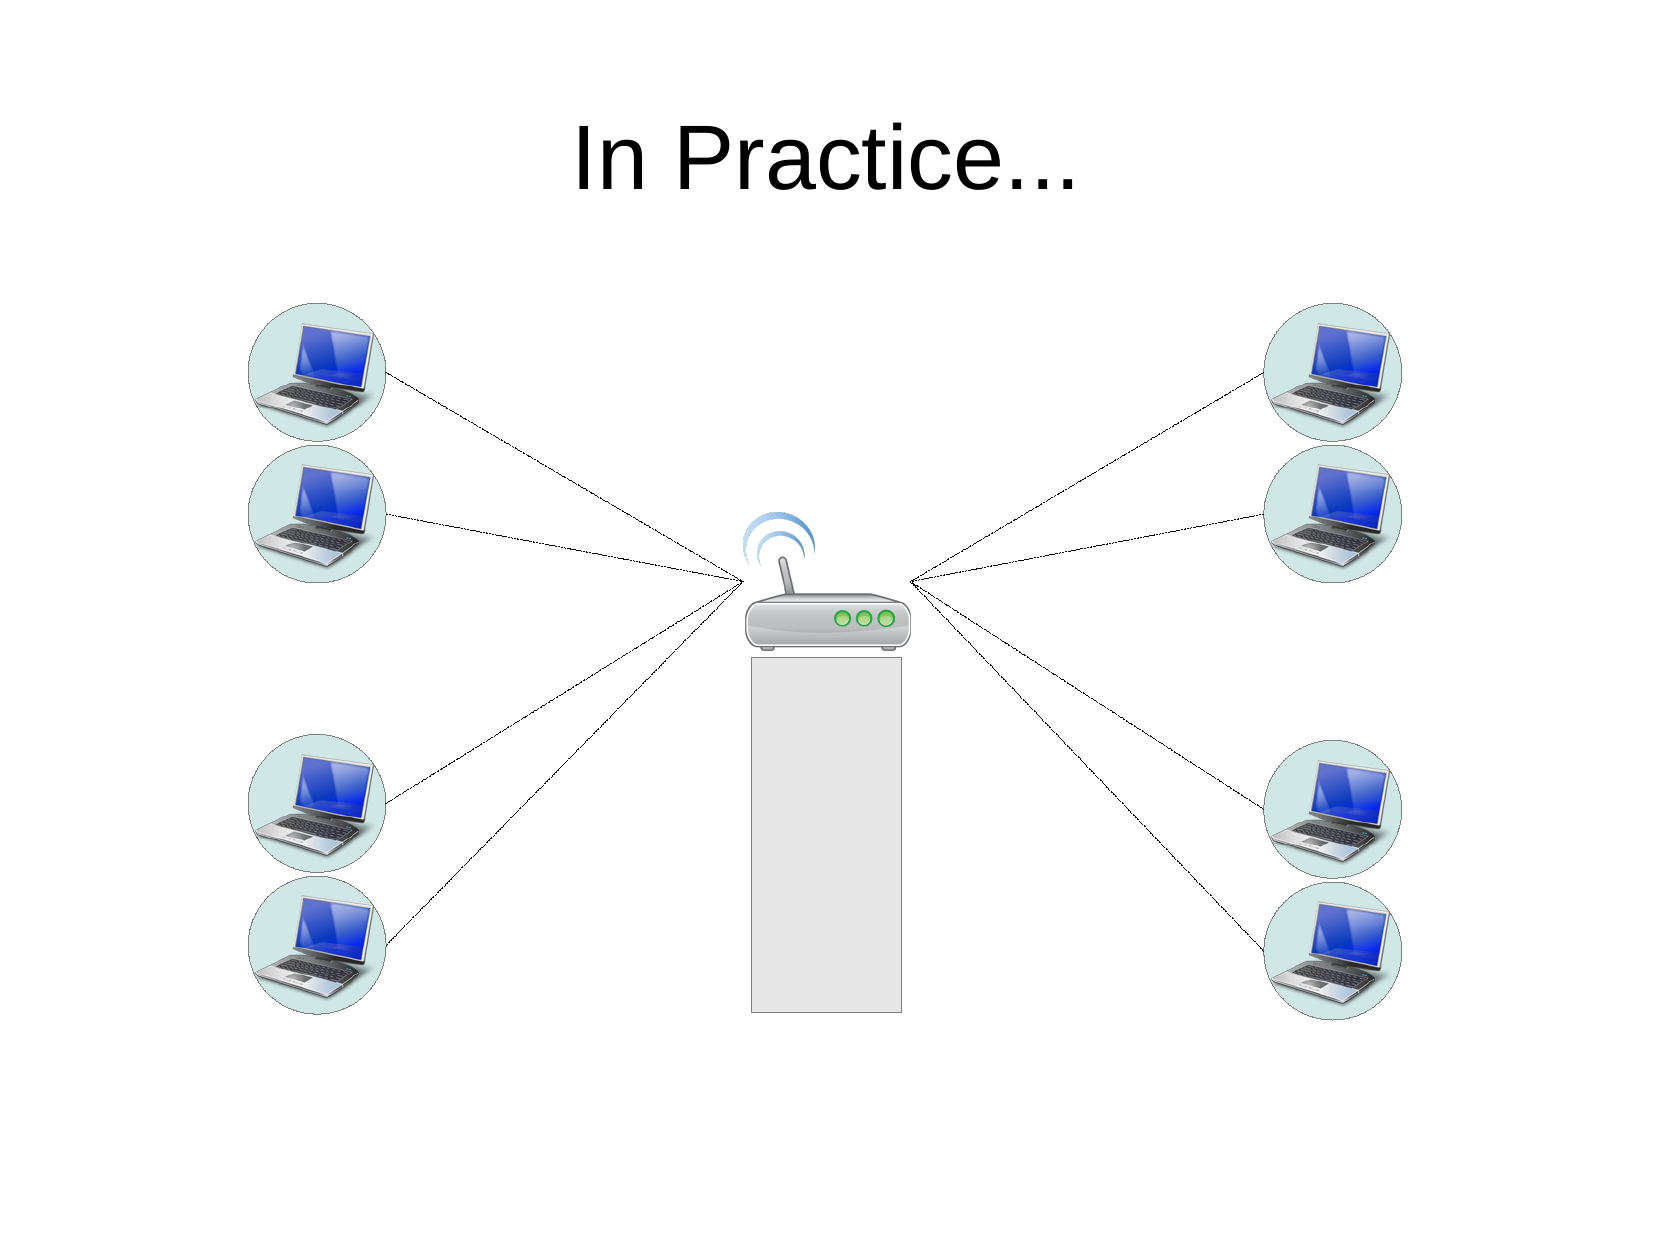

# In Practice...
This
is a
table
:)